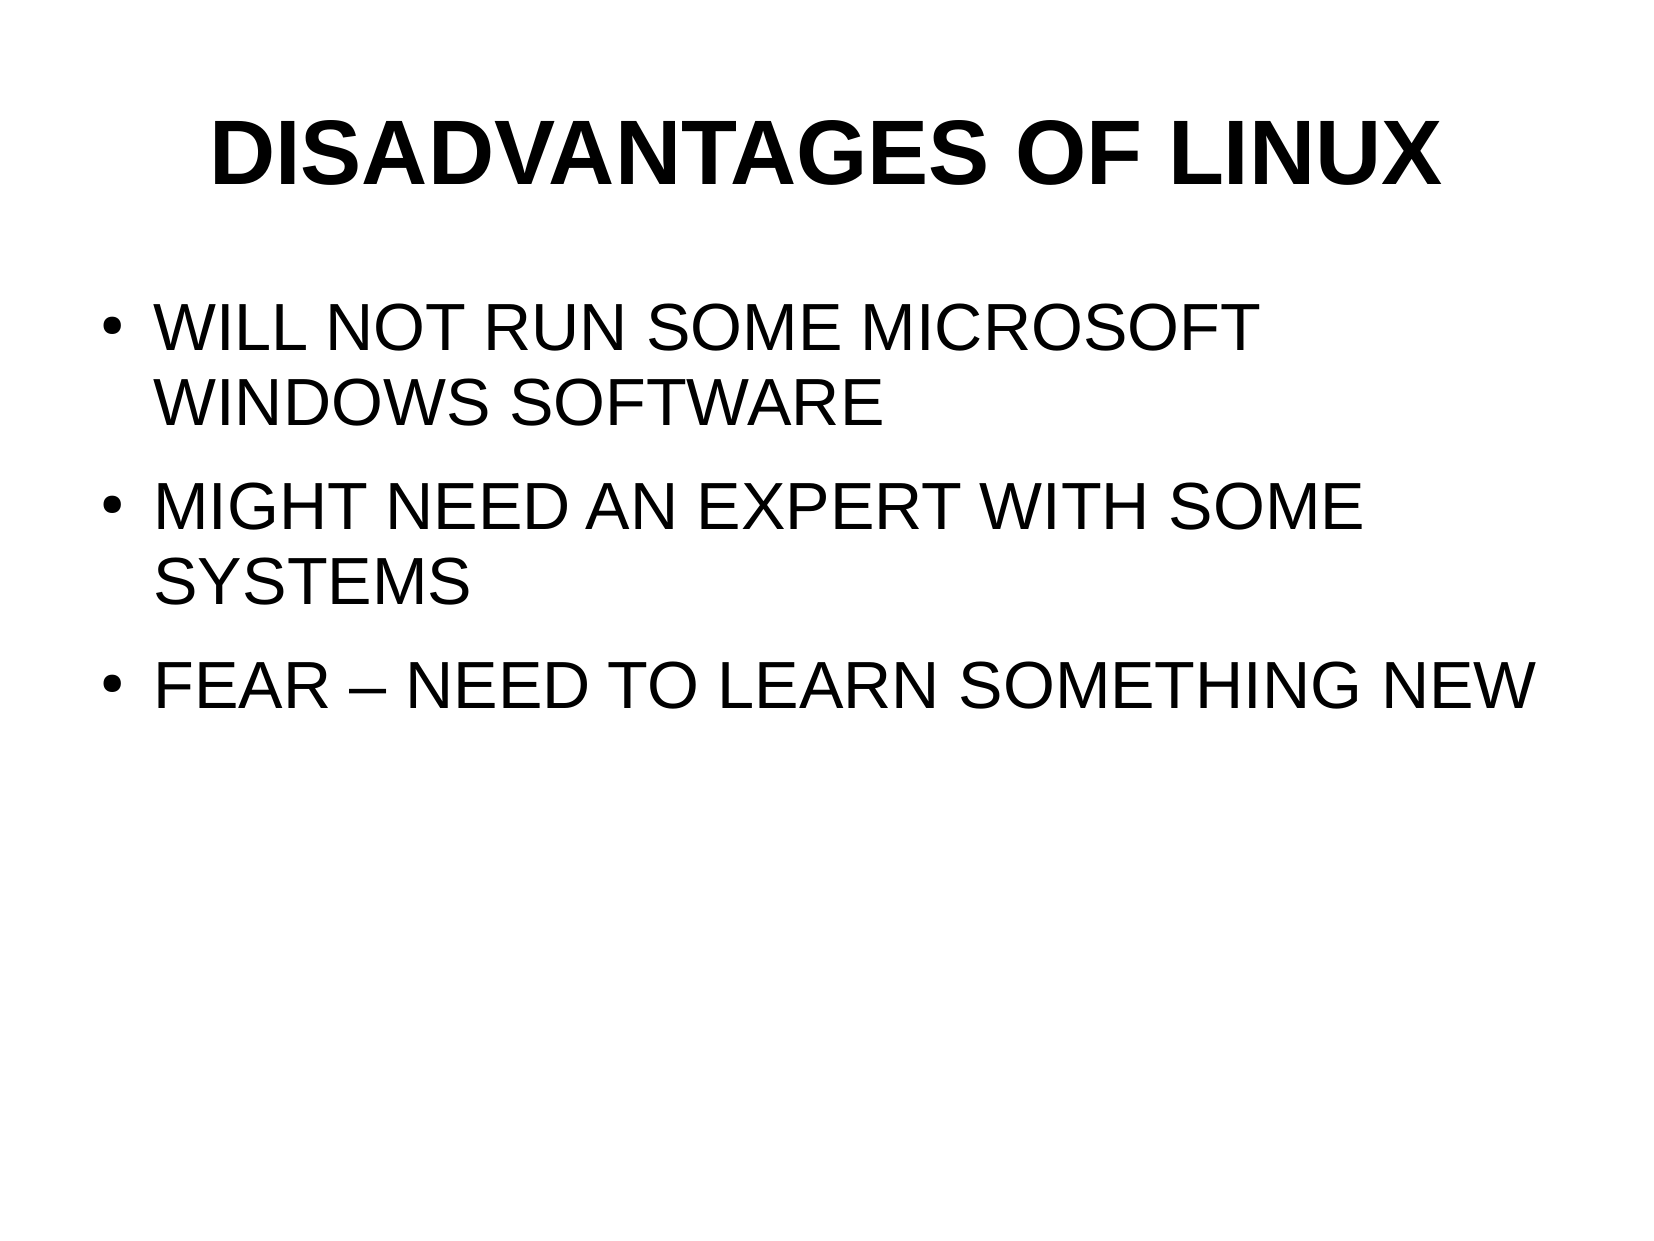

# DISADVANTAGES OF LINUX
WILL NOT RUN SOME MICROSOFT WINDOWS SOFTWARE
MIGHT NEED AN EXPERT WITH SOME SYSTEMS
FEAR – NEED TO LEARN SOMETHING NEW